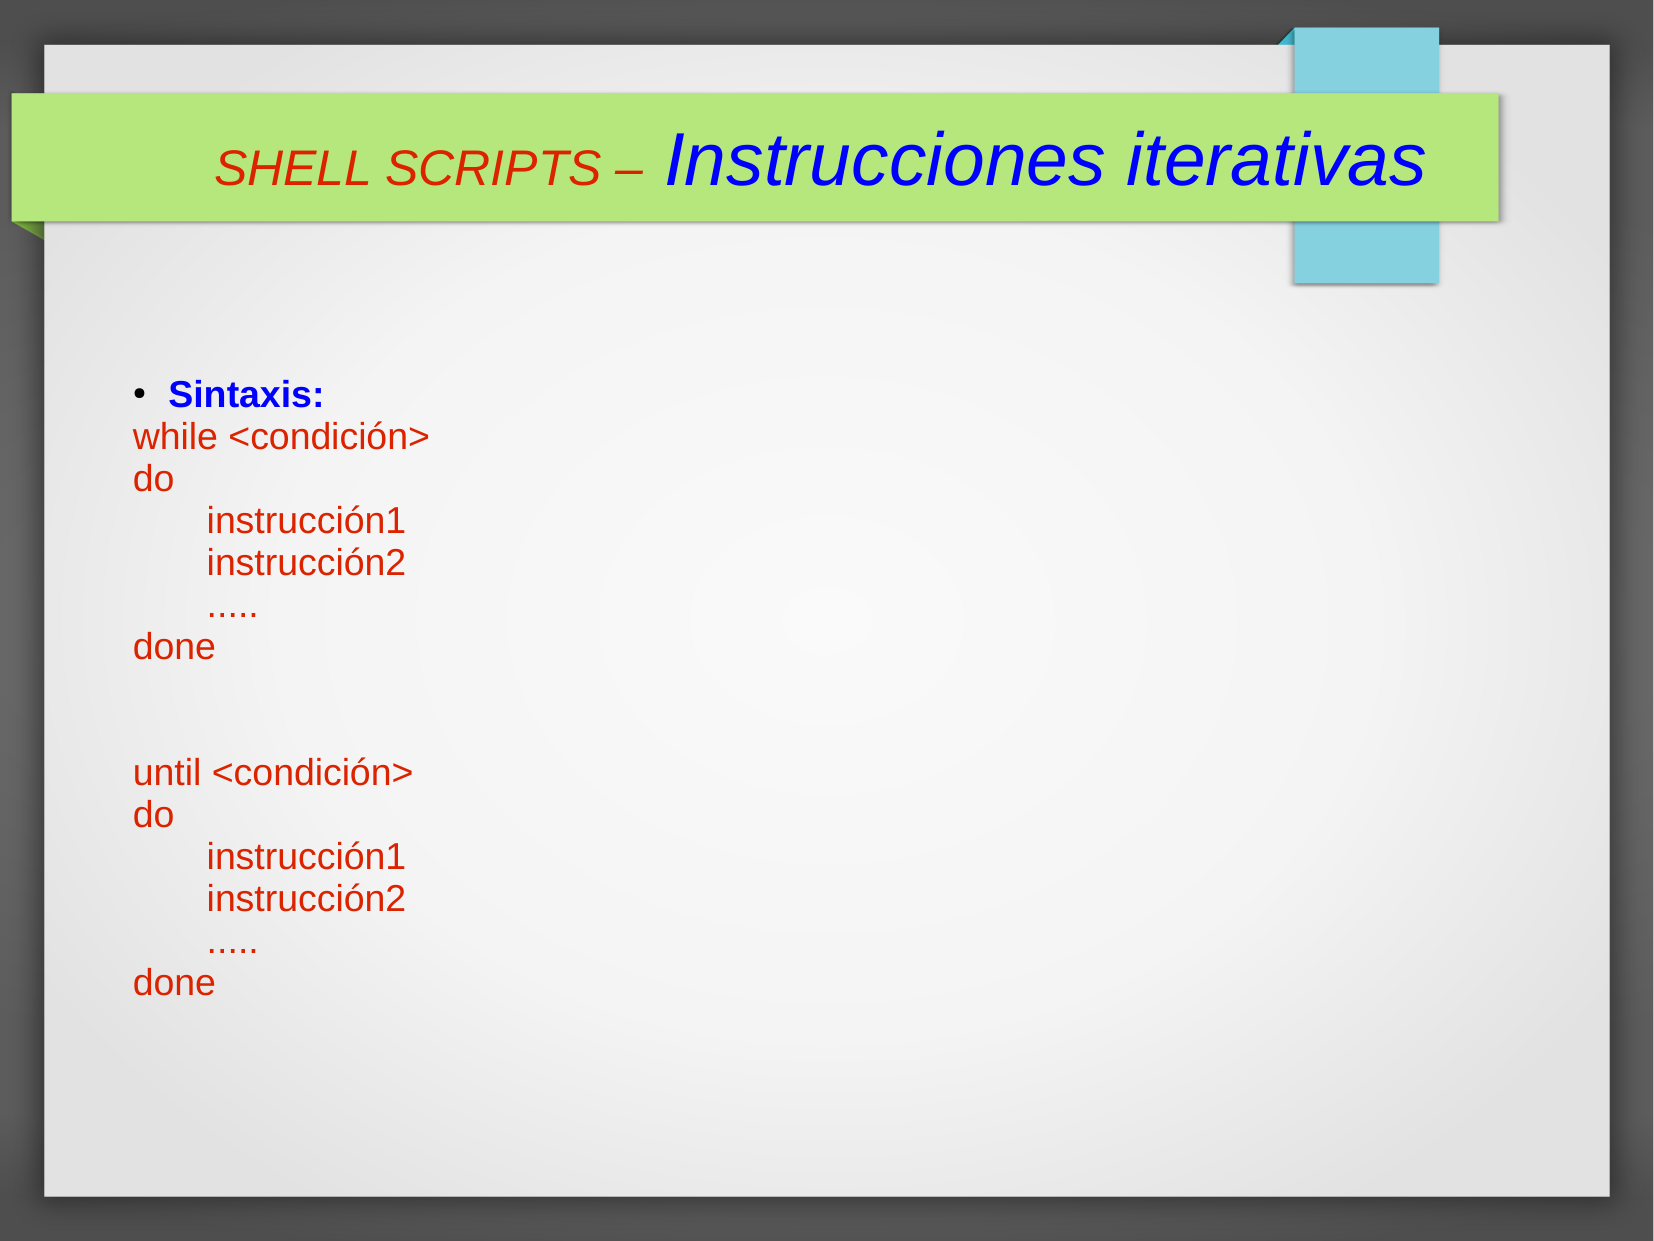

# SHELL SCRIPTS – Instrucciones iterativas
Sintaxis:
while <condición>
do
	instrucción1
	instrucción2
	.....
done
until <condición>
do
	instrucción1
	instrucción2
	.....
done